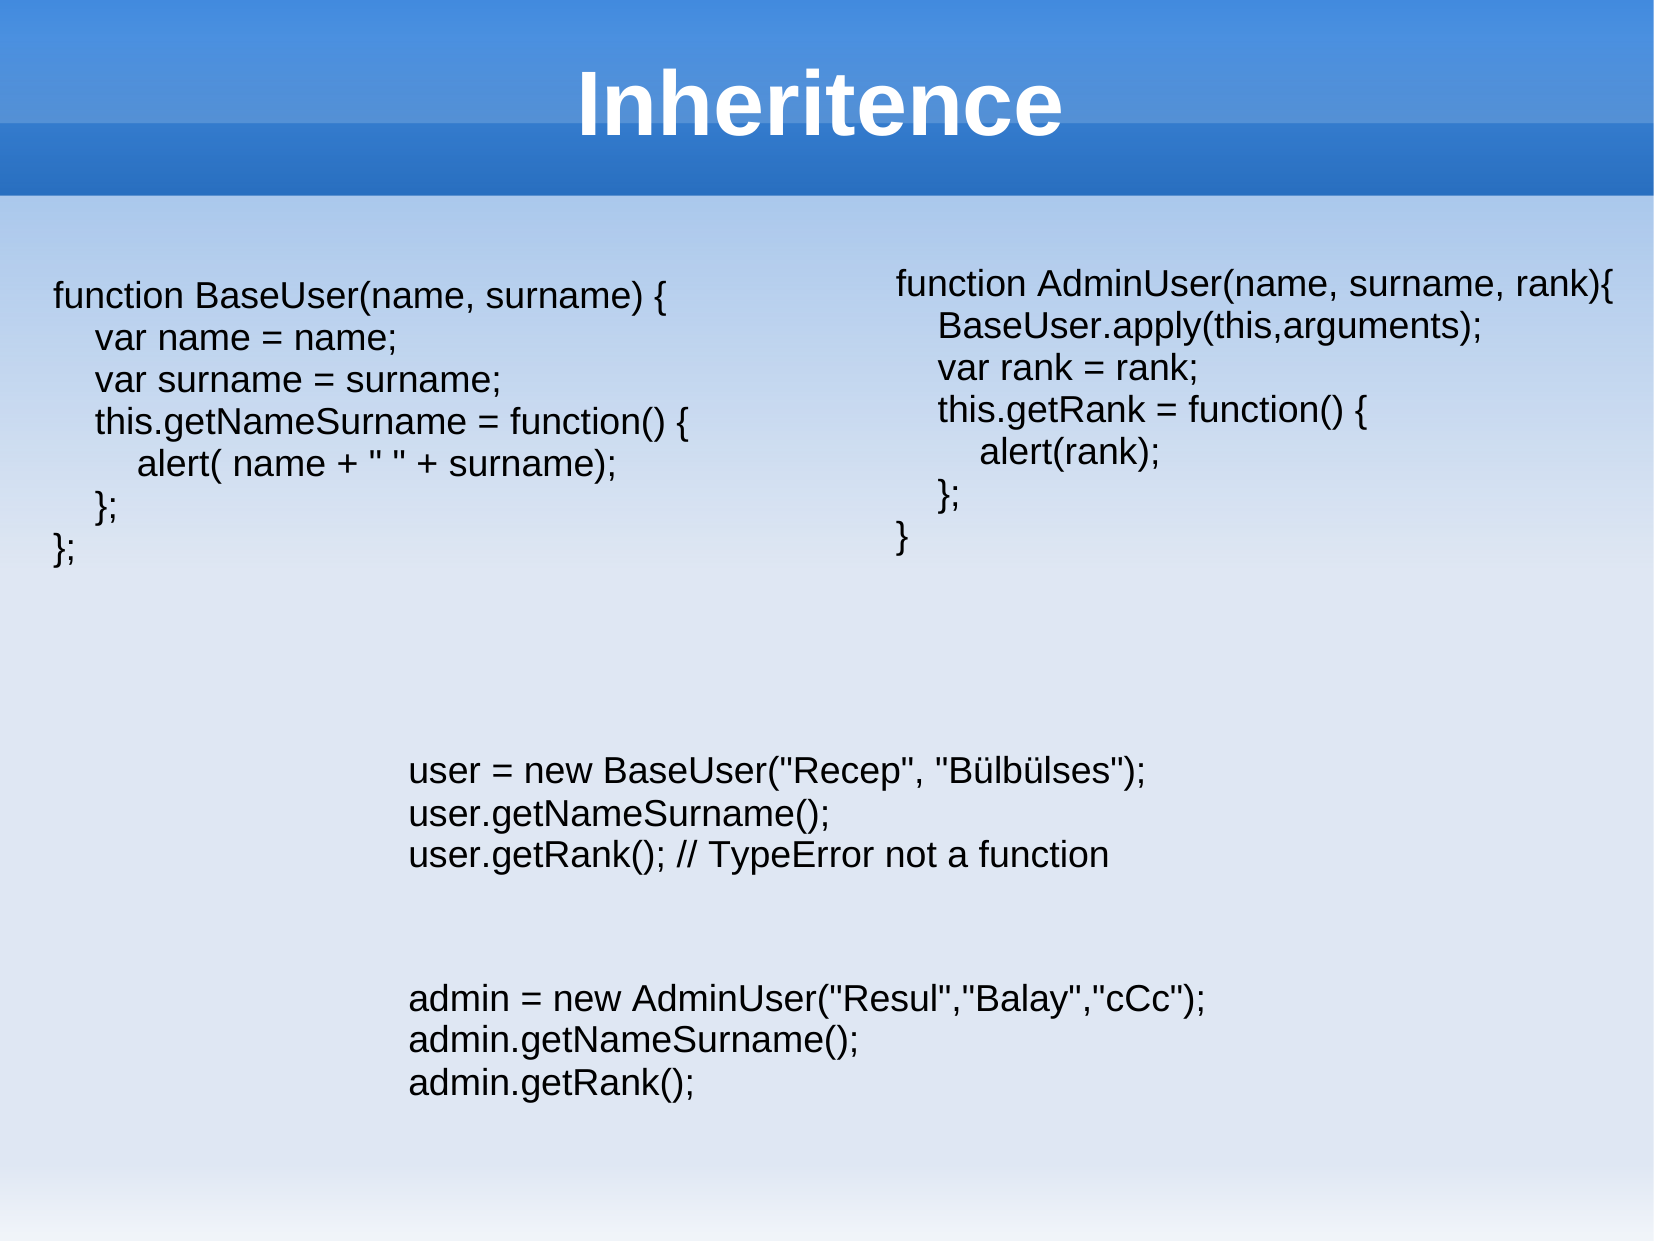

# Inheritence
function AdminUser(name, surname, rank){
 BaseUser.apply(this,arguments);
 var rank = rank;
 this.getRank = function() {
 alert(rank);
 };
}
function BaseUser(name, surname) {
 var name = name;
 var surname = surname;
 this.getNameSurname = function() {
 alert( name + " " + surname);
 };
};
user = new BaseUser("Recep", "Bülbülses");
user.getNameSurname();
user.getRank(); // TypeError not a function
admin = new AdminUser("Resul","Balay","cCc");
admin.getNameSurname();
admin.getRank();